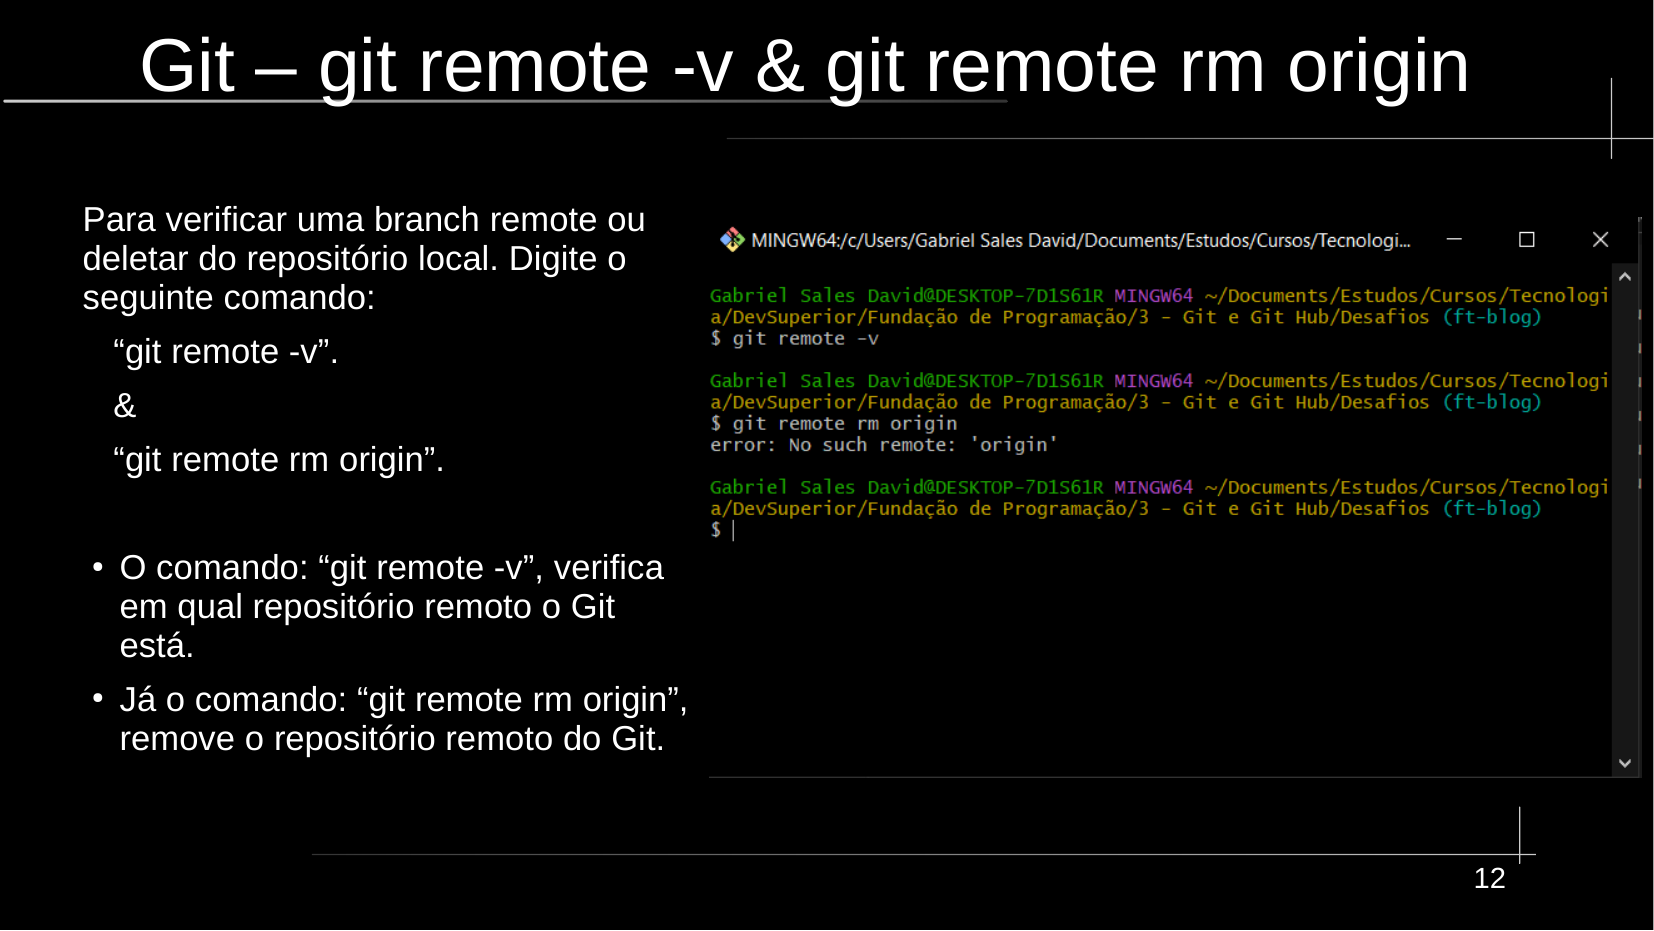

# Git – git remote -v & git remote rm origin
Para verificar uma branch remote ou deletar do repositório local. Digite o seguinte comando:
“git remote -v”.
&
“git remote rm origin”.
O comando: “git remote -v”, verifica em qual repositório remoto o Git está.
Já o comando: “git remote rm origin”, remove o repositório remoto do Git.
12